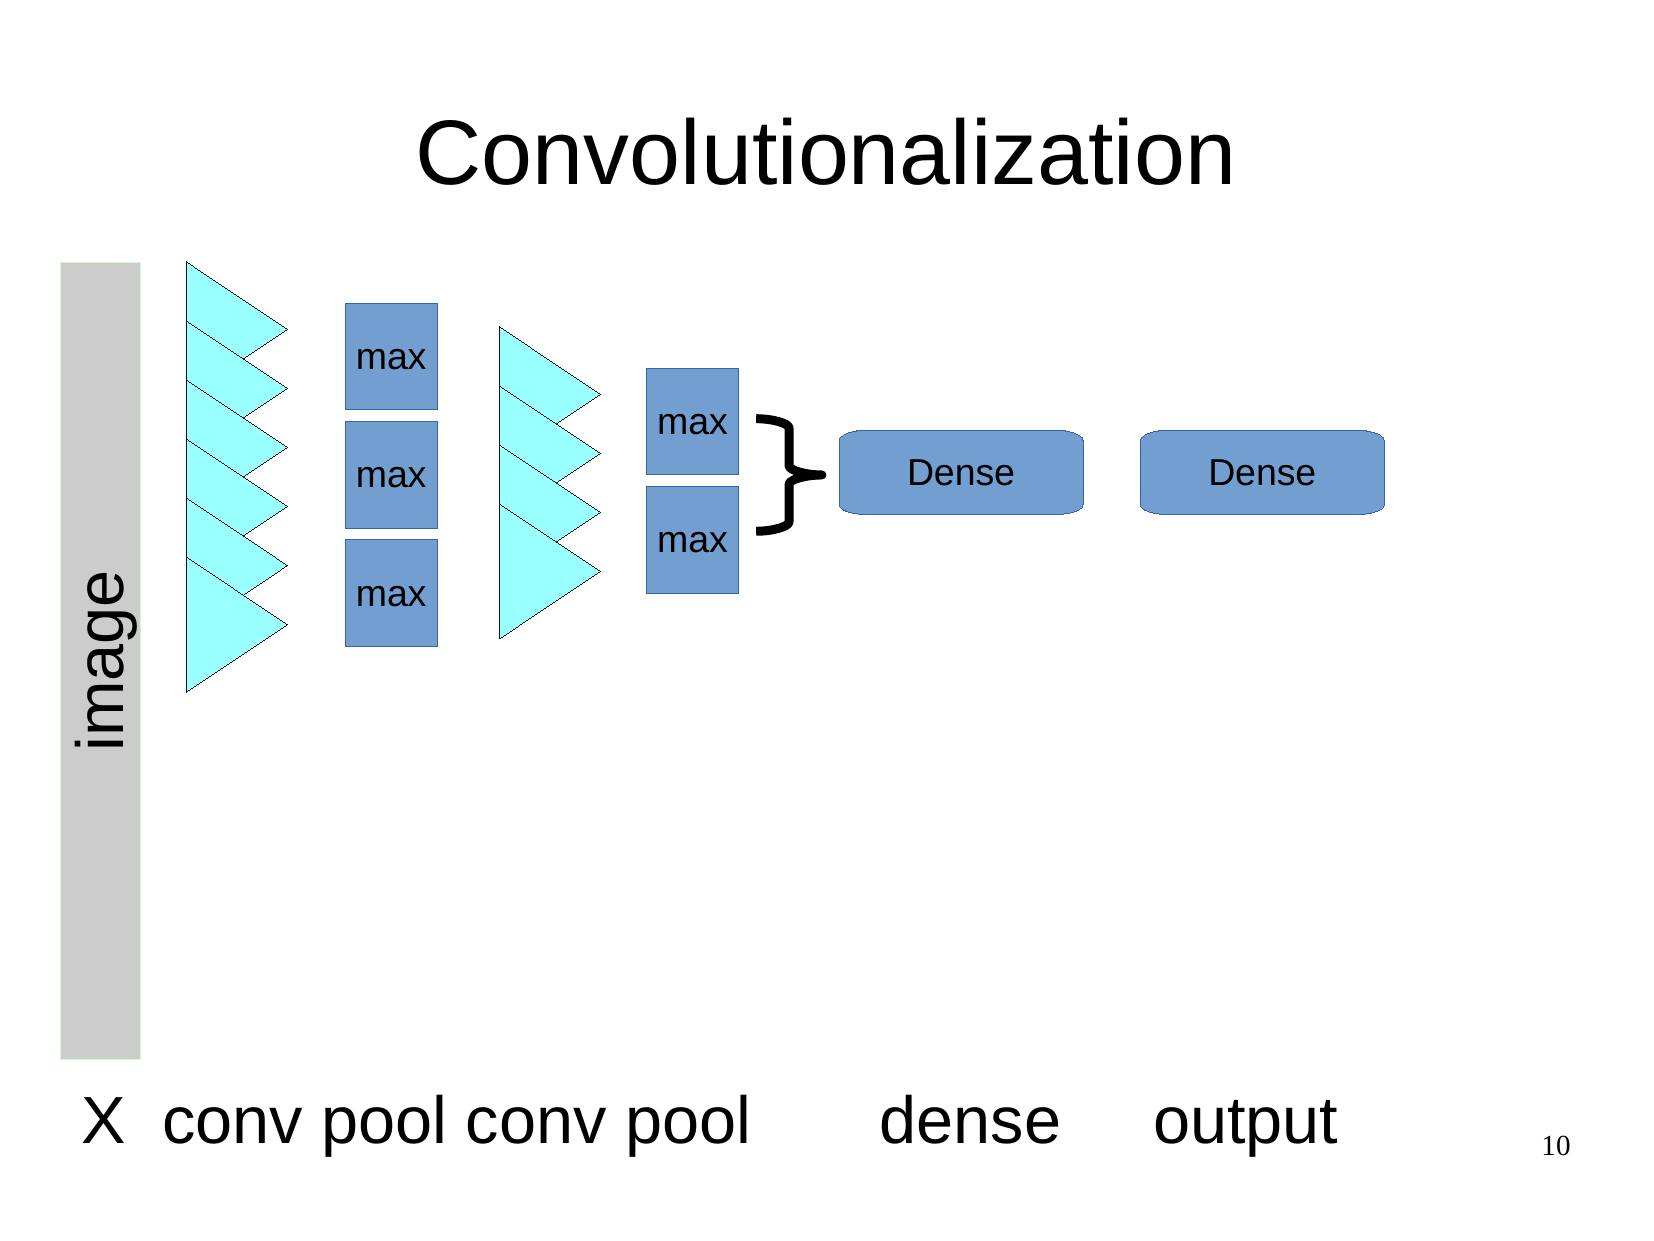

# Convolutionalization
max
max
max
Dense
Dense
max
max
image
X conv pool conv pool dense output
10